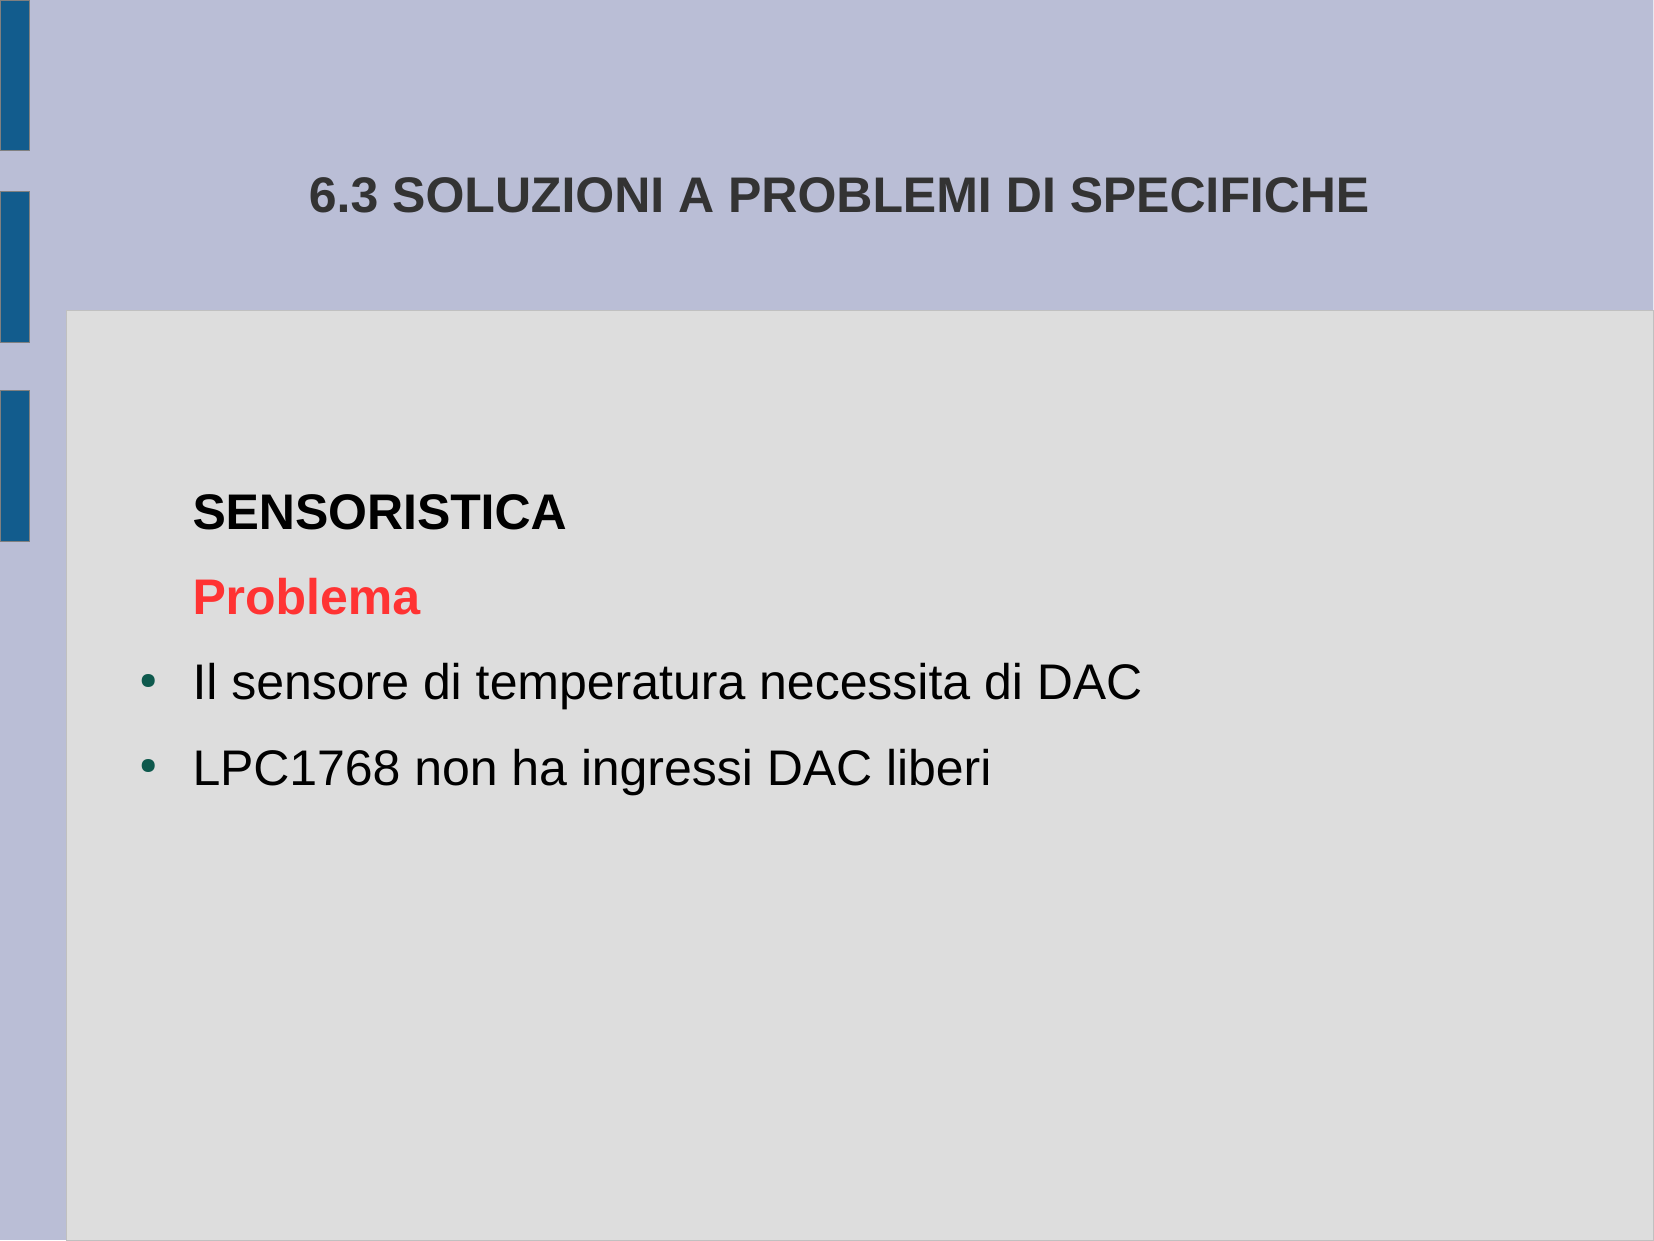

# 6.3 SOLUZIONI A PROBLEMI DI SPECIFICHE
SENSORISTICA
Problema
Il sensore di temperatura necessita di DAC
LPC1768 non ha ingressi DAC liberi